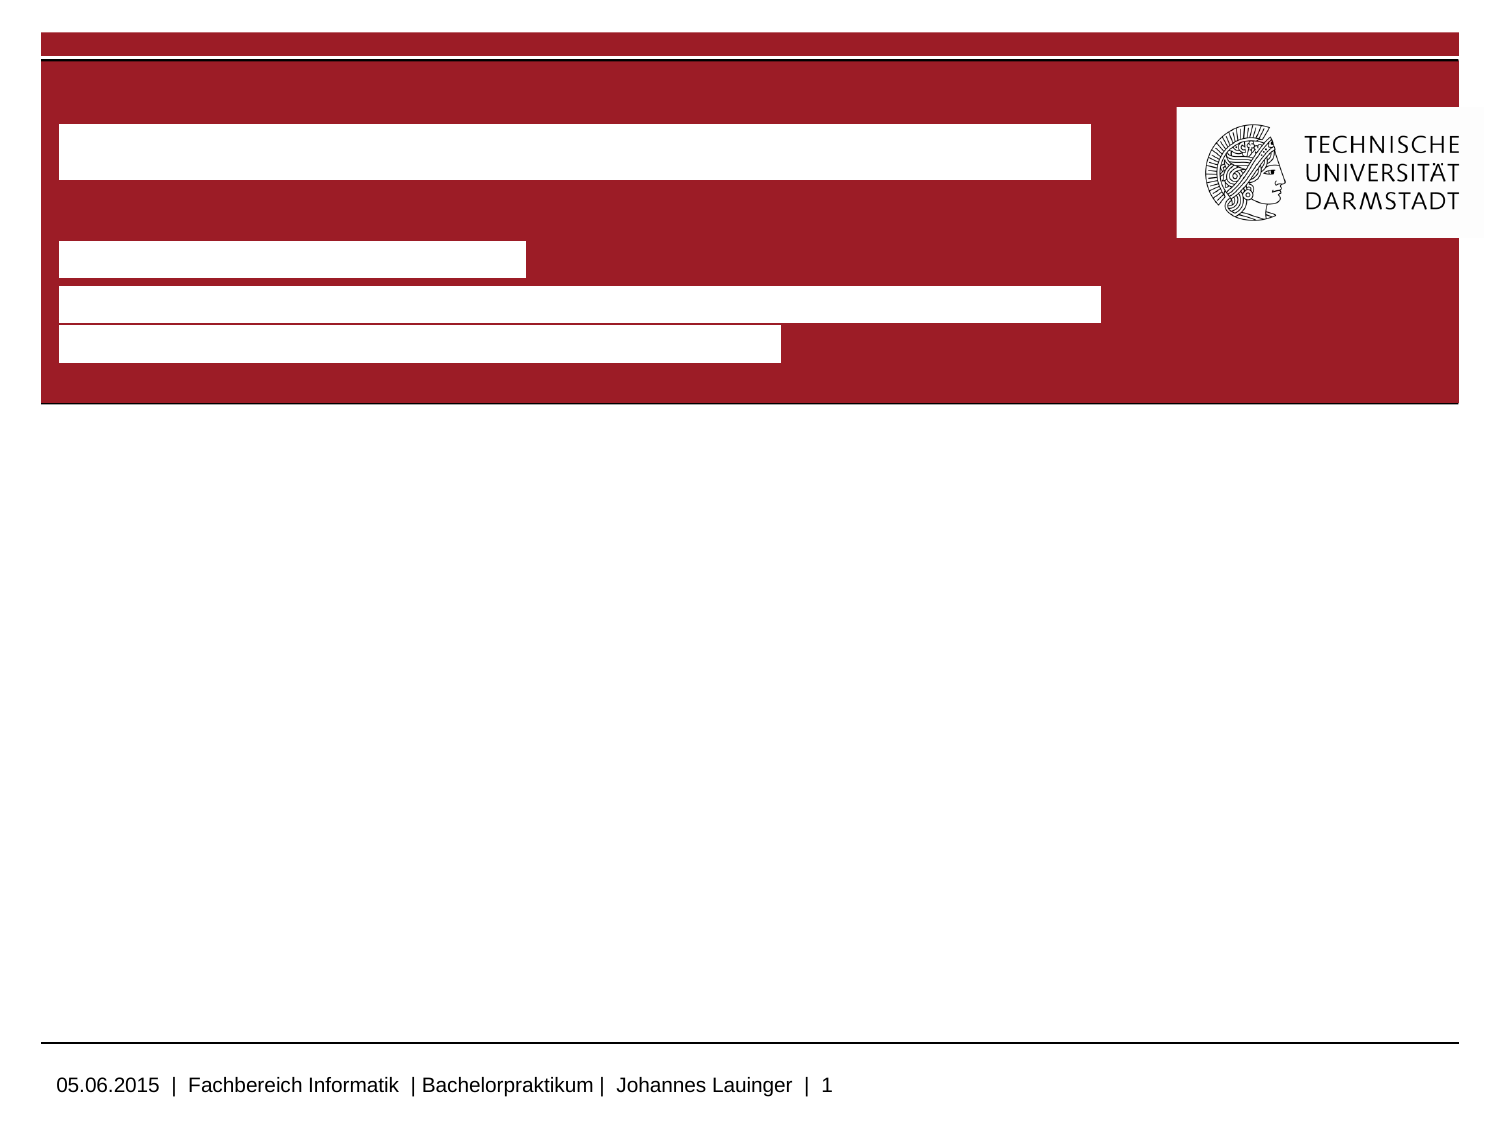

Bachelor Praktikum – Adaptiver Chat Client
# Teamleiter : Benjamin Tumele
Team: Simon Konstantin Thiem, Jonas Mönnig, Maximilian Weller, Johannes Tobias Lauinger, Matthias Hofmann